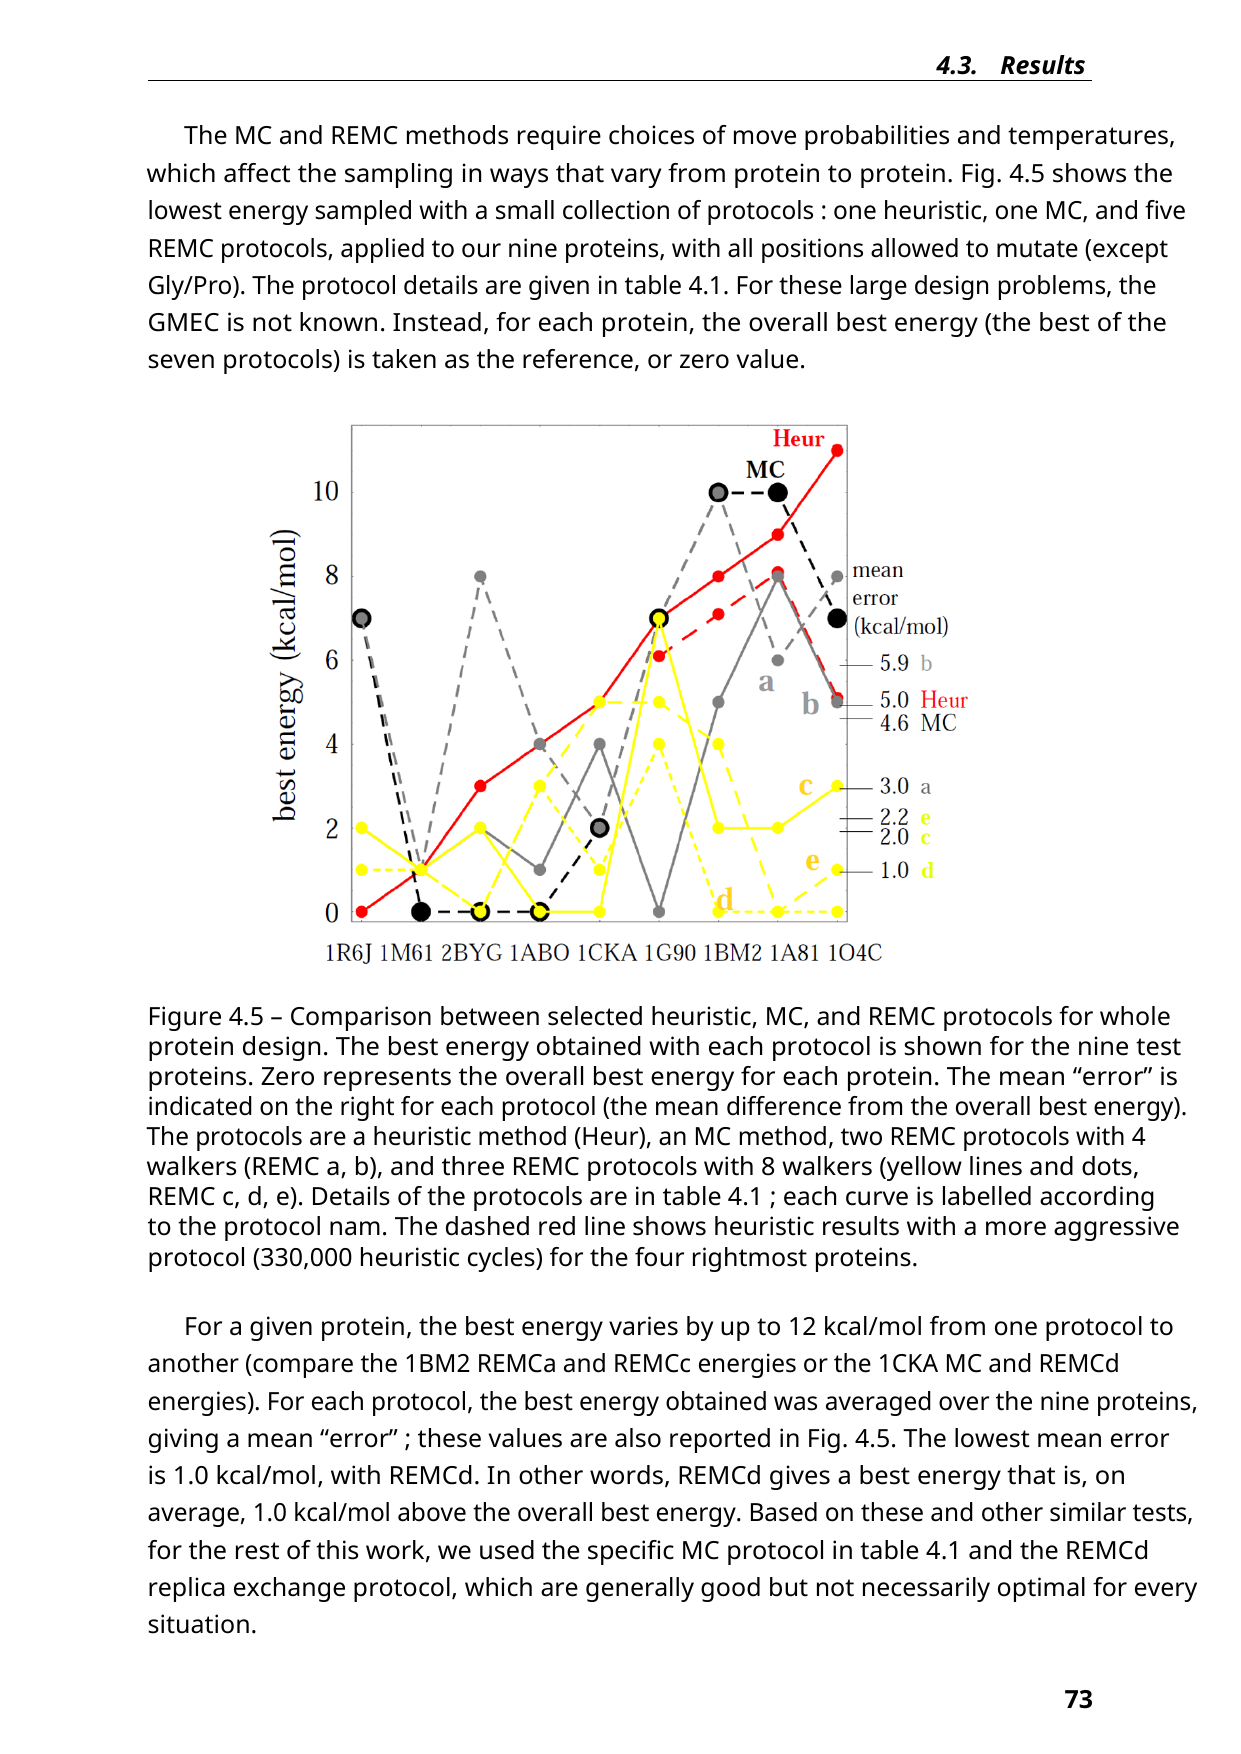

4.3.
Results
The MC and REMC methods require choices of move probabilities and temperatures,
which affect the sampling in ways that vary from protein to protein. Fig. 4.5 shows the
lowest energy sampled with a small collection of protocols : one heuristic, one MC, and five
REMC protocols, applied to our nine proteins, with all positions allowed to mutate (except
Gly/Pro). The protocol details are given in table 4.1. For these large design problems, the
GMEC is not known. Instead, for each protein, the overall best energy (the best of the
seven protocols) is taken as the reference, or zero value.
Figure 4.5 – Comparison between selected heuristic, MC, and REMC protocols for whole
protein design. The best energy obtained with each protocol is shown for the nine test
proteins. Zero represents the overall best energy for each protein. The mean “error” is
indicated on the right for each protocol (the mean difference from the overall best energy).
The protocols are a heuristic method (Heur), an MC method, two REMC protocols with 4
walkers (REMC a, b), and three REMC protocols with 8 walkers (yellow lines and dots,
REMC c, d, e). Details of the protocols are in table 4.1 ; each curve is labelled according
to the protocol nam. The dashed red line shows heuristic results with a more aggressive
protocol (330,000 heuristic cycles) for the four rightmost proteins.
For a given protein, the best energy varies by up to 12 kcal/mol from one protocol to
another (compare the 1BM2 REMCa and REMCc energies or the 1CKA MC and REMCd
energies). For each protocol, the best energy obtained was averaged over the nine proteins,
giving a mean “error” ; these values are also reported in Fig. 4.5. The lowest mean error
is 1.0 kcal/mol, with REMCd. In other words, REMCd gives a best energy that is, on
average, 1.0 kcal/mol above the overall best energy. Based on these and other similar tests,
for the rest of this work, we used the specific MC protocol in table 4.1 and the REMCd
replica exchange protocol, which are generally good but not necessarily optimal for every
situation.
73